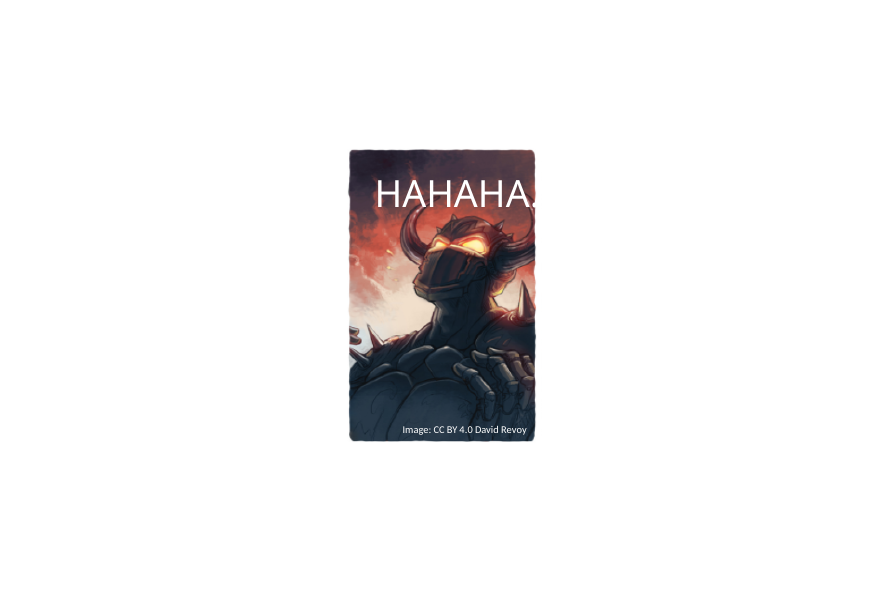

HAHAHA…
Image: CC BY 4.0 David Revoy